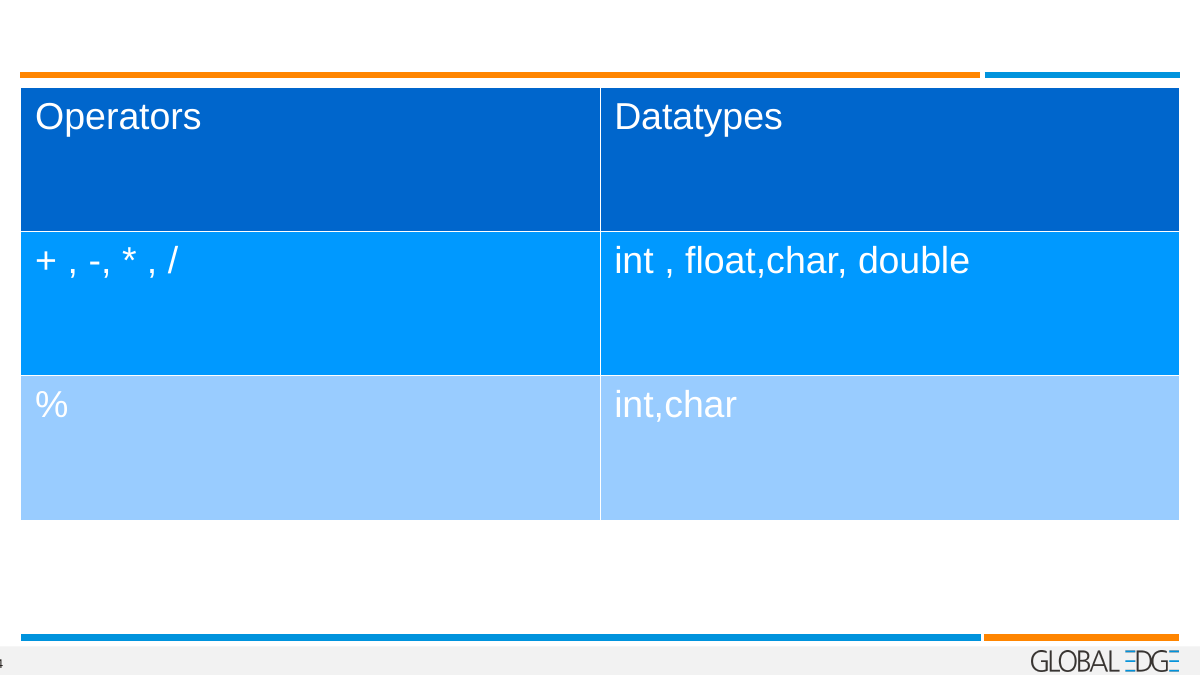

#
| Operators | Datatypes |
| --- | --- |
| + , -, \* , / | int , float,char, double |
| % | int,char |